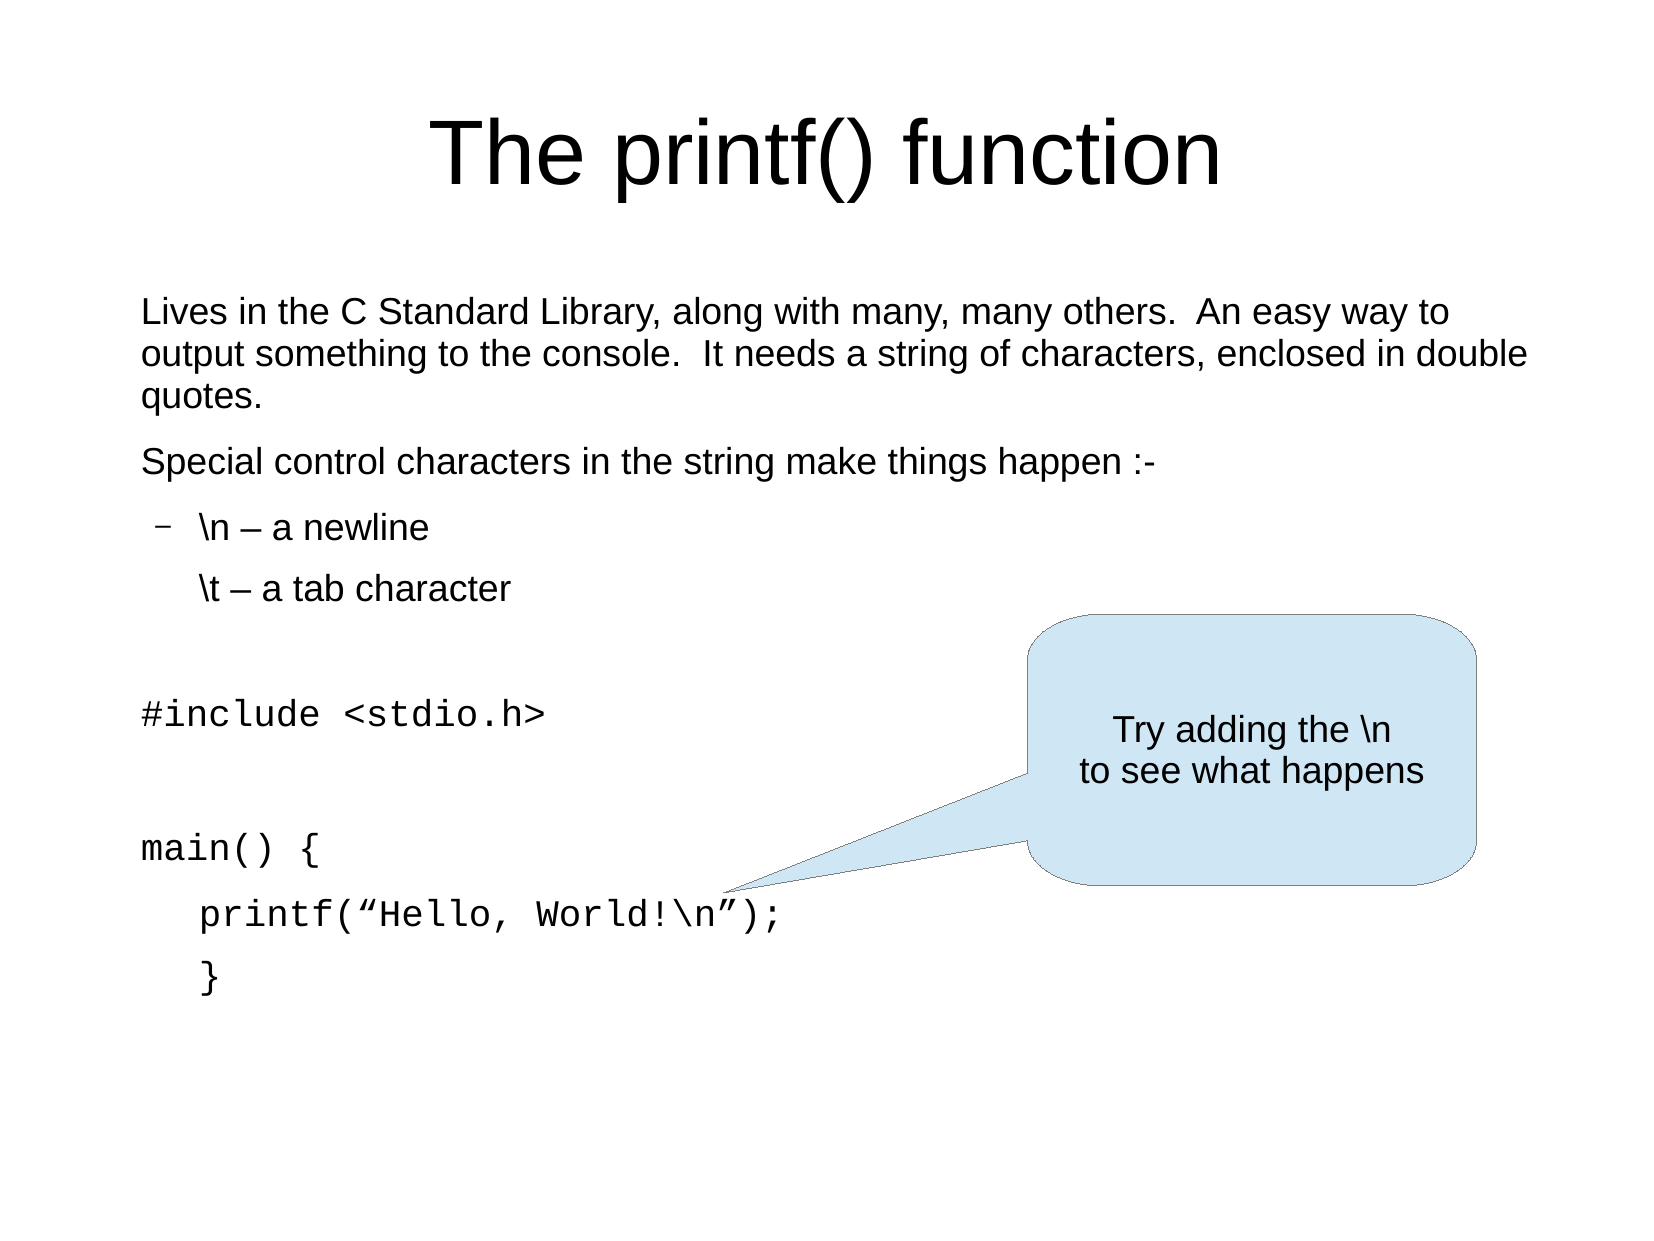

# The printf() function
Lives in the C Standard Library, along with many, many others. An easy way to output something to the console. It needs a string of characters, enclosed in double quotes.
Special control characters in the string make things happen :-
\n – a newline
\t – a tab character
#include <stdio.h>
main() {
printf(“Hello, World!\n”);
}
Try adding the \n
to see what happens